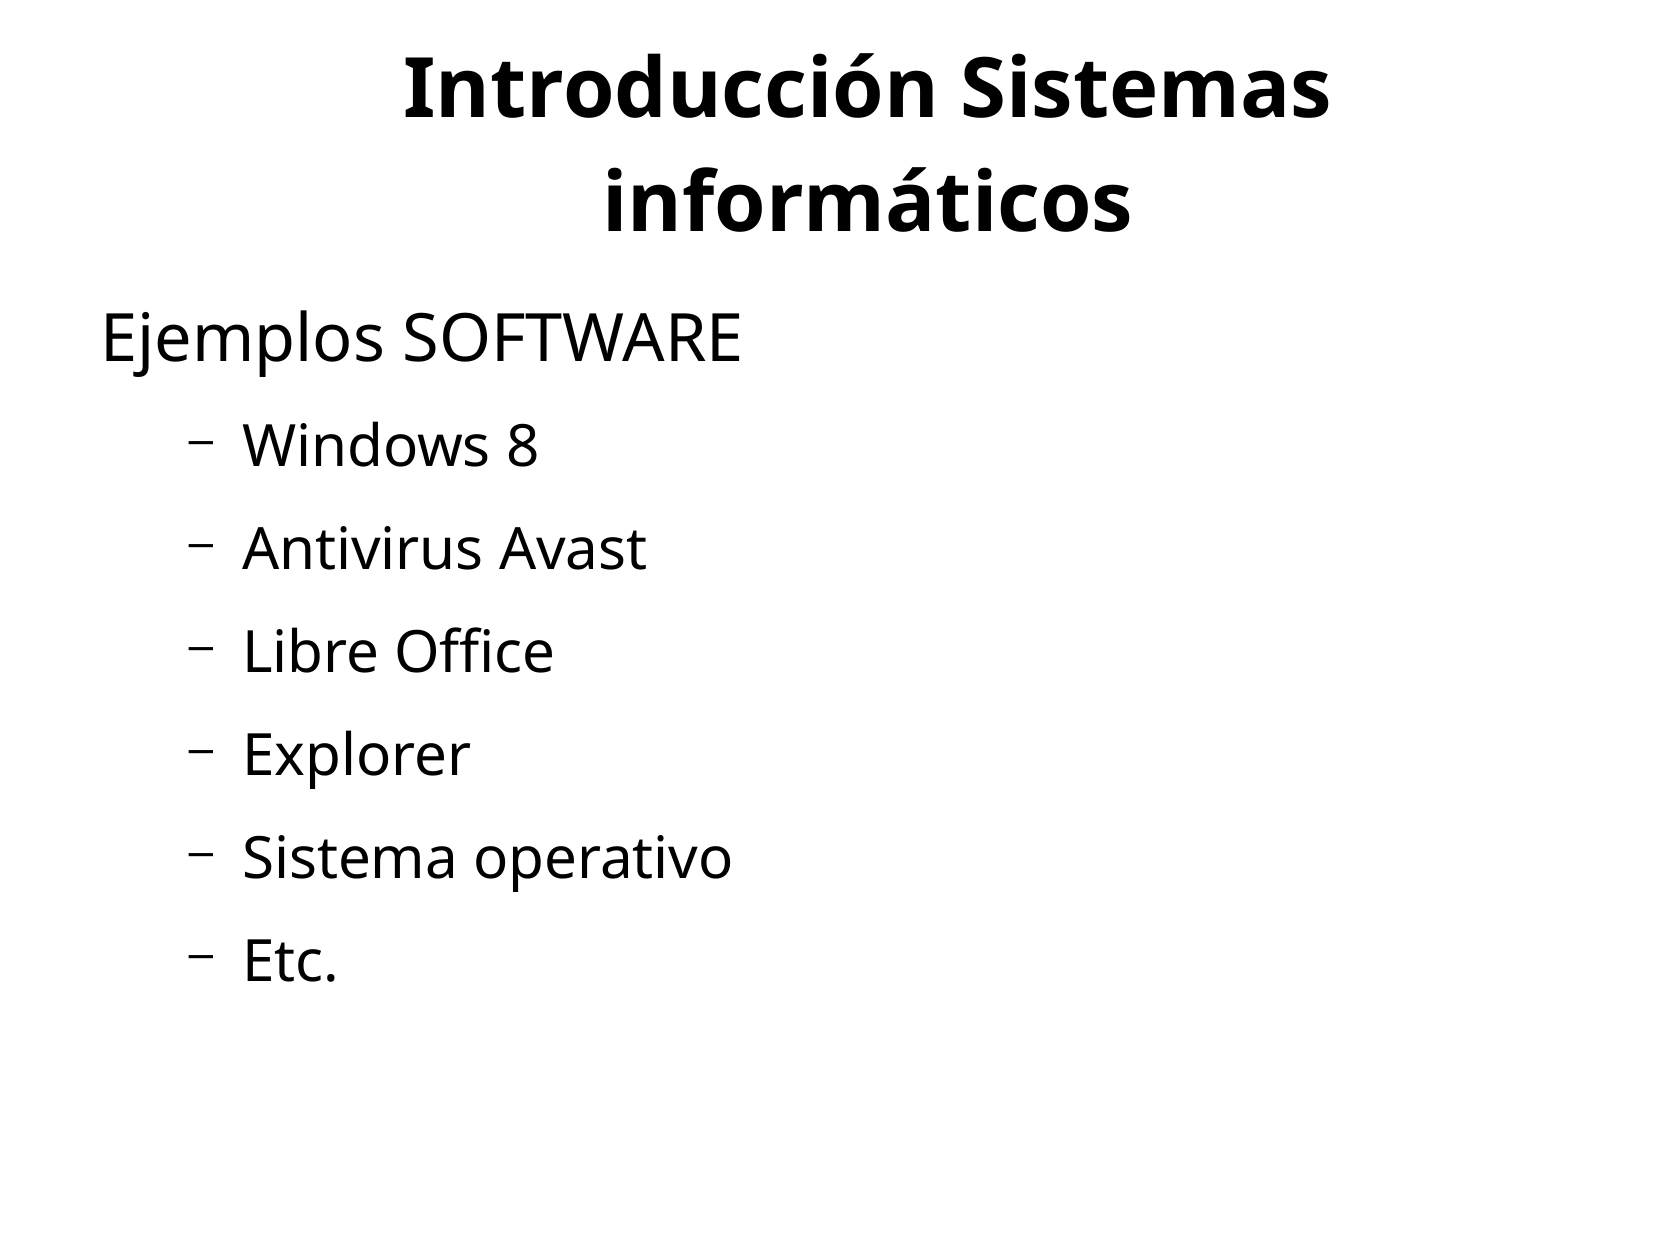

Introducción Sistemas informáticos
# Ejemplos SOFTWARE
Windows 8
Antivirus Avast
Libre Office
Explorer
Sistema operativo
Etc.